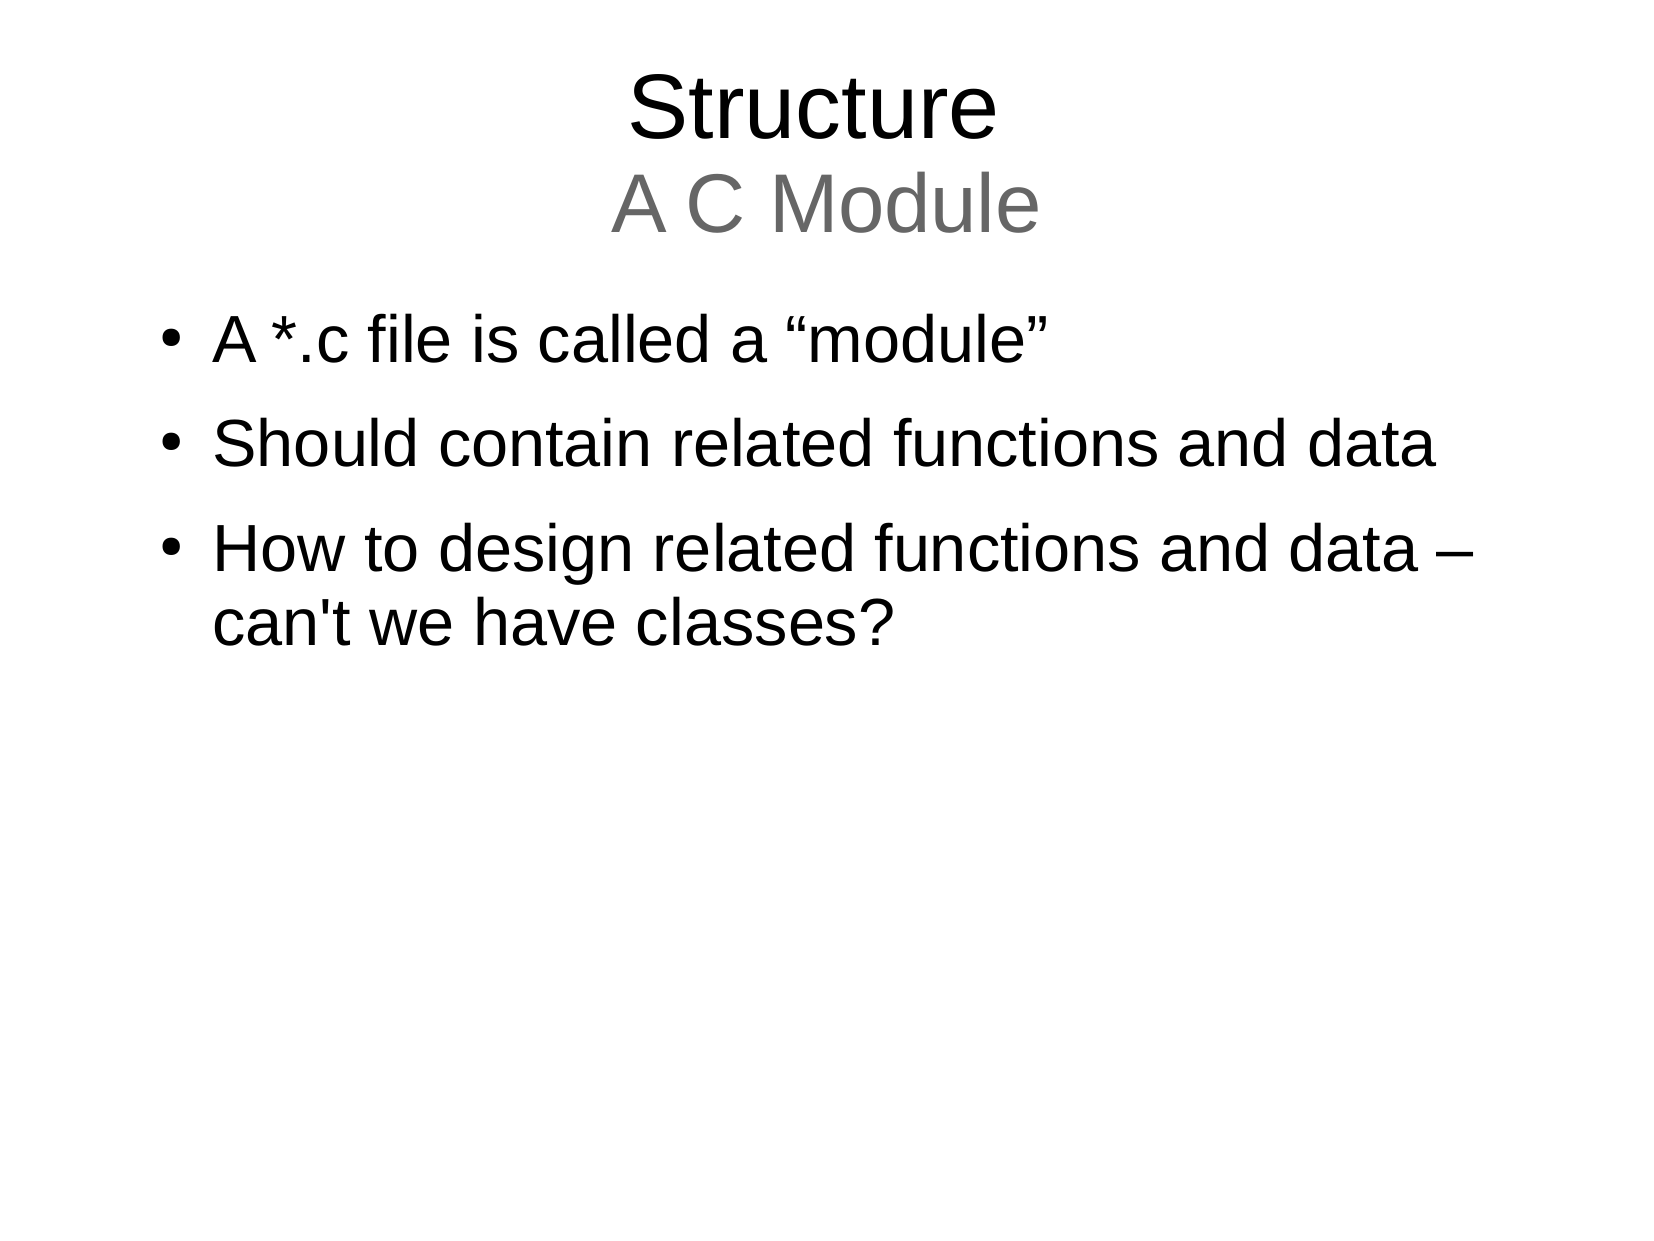

# Structure A C Module
A *.c file is called a “module”
Should contain related functions and data
How to design related functions and data – can't we have classes?